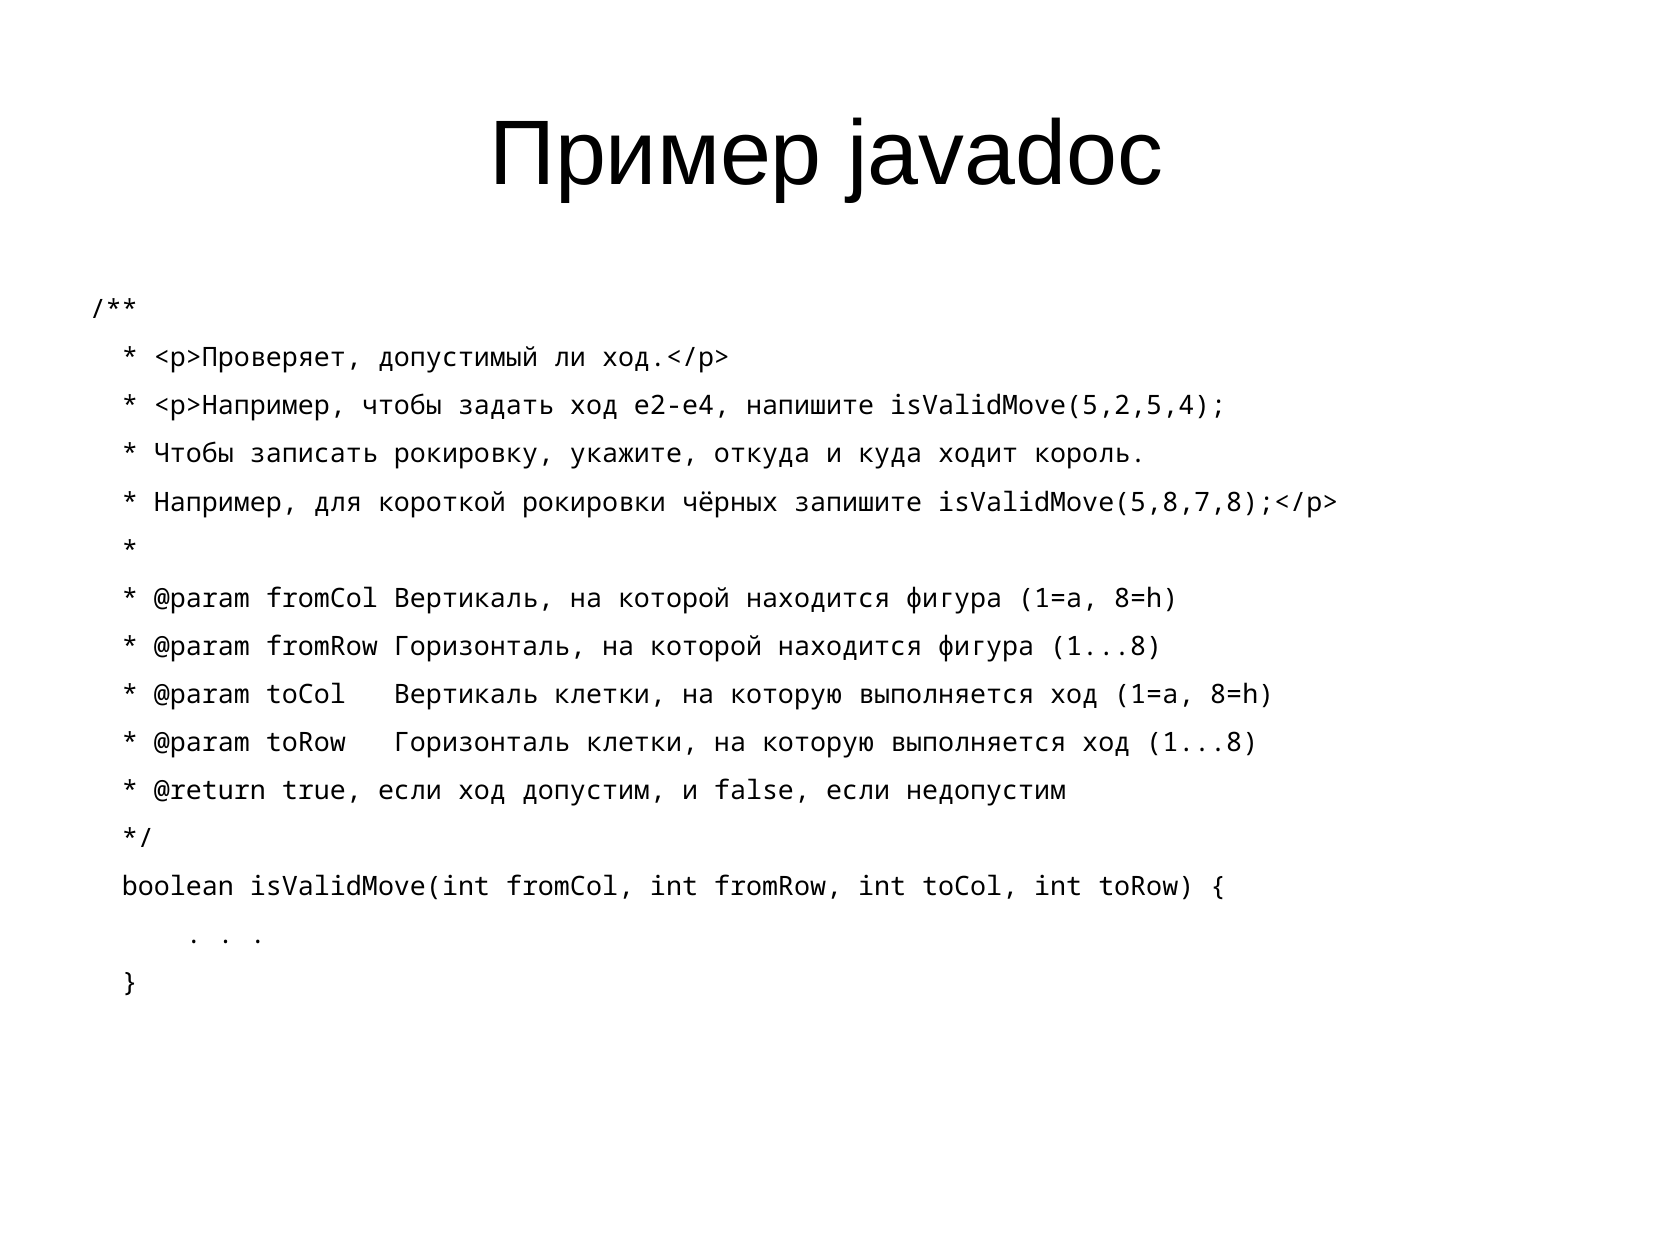

# Пример javadoc
/**
 * <p>Проверяет, допустимый ли ход.</p>
 * <p>Например, чтобы задать ход e2-e4, напишите isValidMove(5,2,5,4);
 * Чтобы записать рокировку, укажите, откуда и куда ходит король.
 * Например, для короткой рокировки чёрных запишите isValidMove(5,8,7,8);</p>
 *
 * @param fromCol Вертикаль, на которой находится фигура (1=a, 8=h)
 * @param fromRow Горизонталь, на которой находится фигура (1...8)
 * @param toCol Вертикаль клетки, на которую выполняется ход (1=a, 8=h)
 * @param toRow Горизонталь клетки, на которую выполняется ход (1...8)
 * @return true, если ход допустим, и false, если недопустим
 */
 boolean isValidMove(int fromCol, int fromRow, int toCol, int toRow) {
 . . .
 }